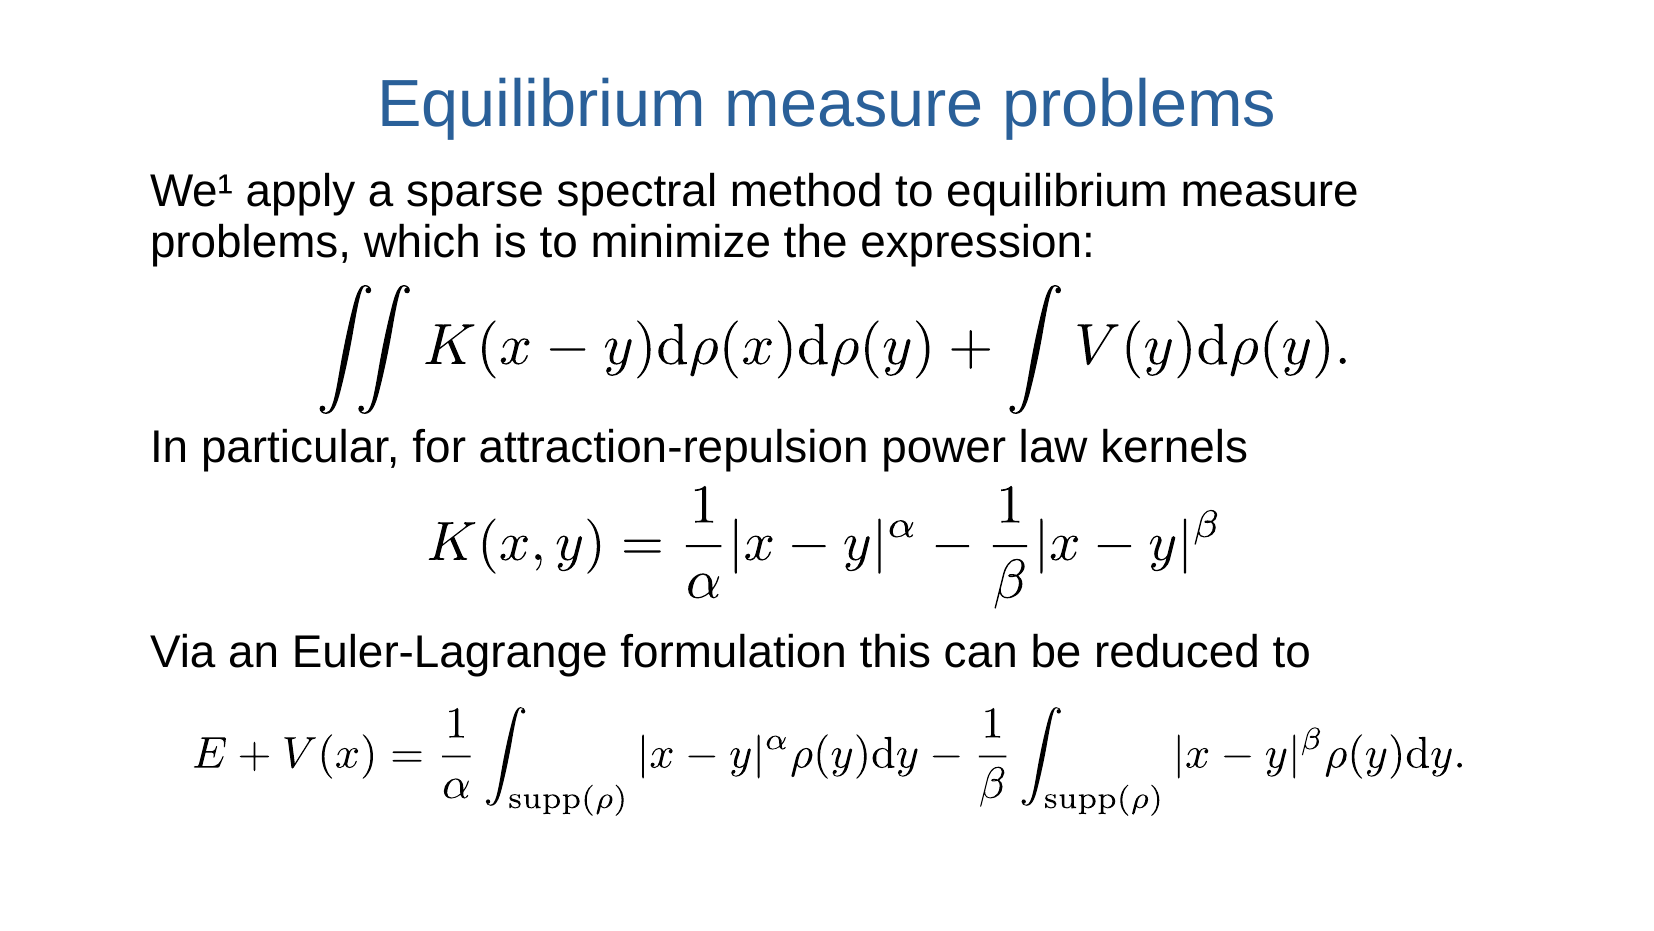

# Equilibrium measure problems
We¹ apply a sparse spectral method to equilibrium measure problems, which is to minimize the expression:
In particular, for attraction-repulsion power law kernels
Via an Euler-Lagrange formulation this can be reduced to